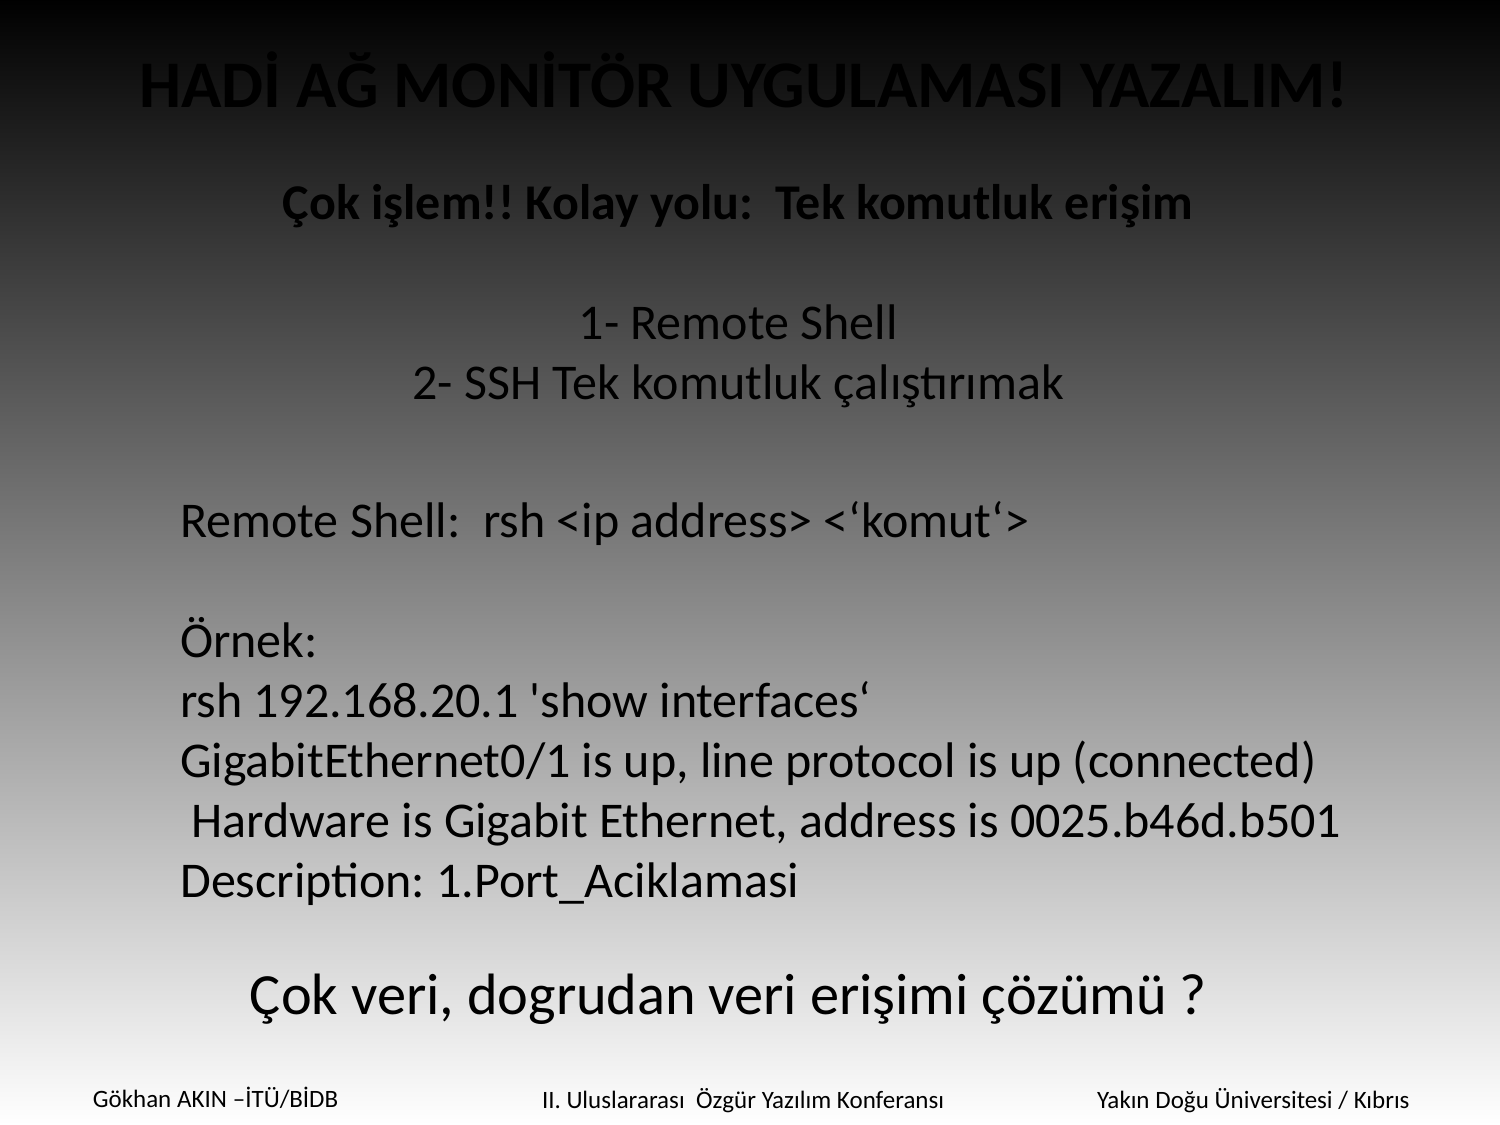

HADİ AĞ MONİTÖR UYGULAMASI YAZALIM!
Çok işlem!! Kolay yolu: Tek komutluk erişim
1- Remote Shell
2- SSH Tek komutluk çalıştırımak
Remote Shell: rsh <ip address> <‘komut‘>
Örnek:
rsh 192.168.20.1 'show interfaces‘
GigabitEthernet0/1 is up, line protocol is up (connected)
 Hardware is Gigabit Ethernet, address is 0025.b46d.b501 Description: 1.Port_Aciklamasi
Çok veri, dogrudan veri erişimi çözümü ?